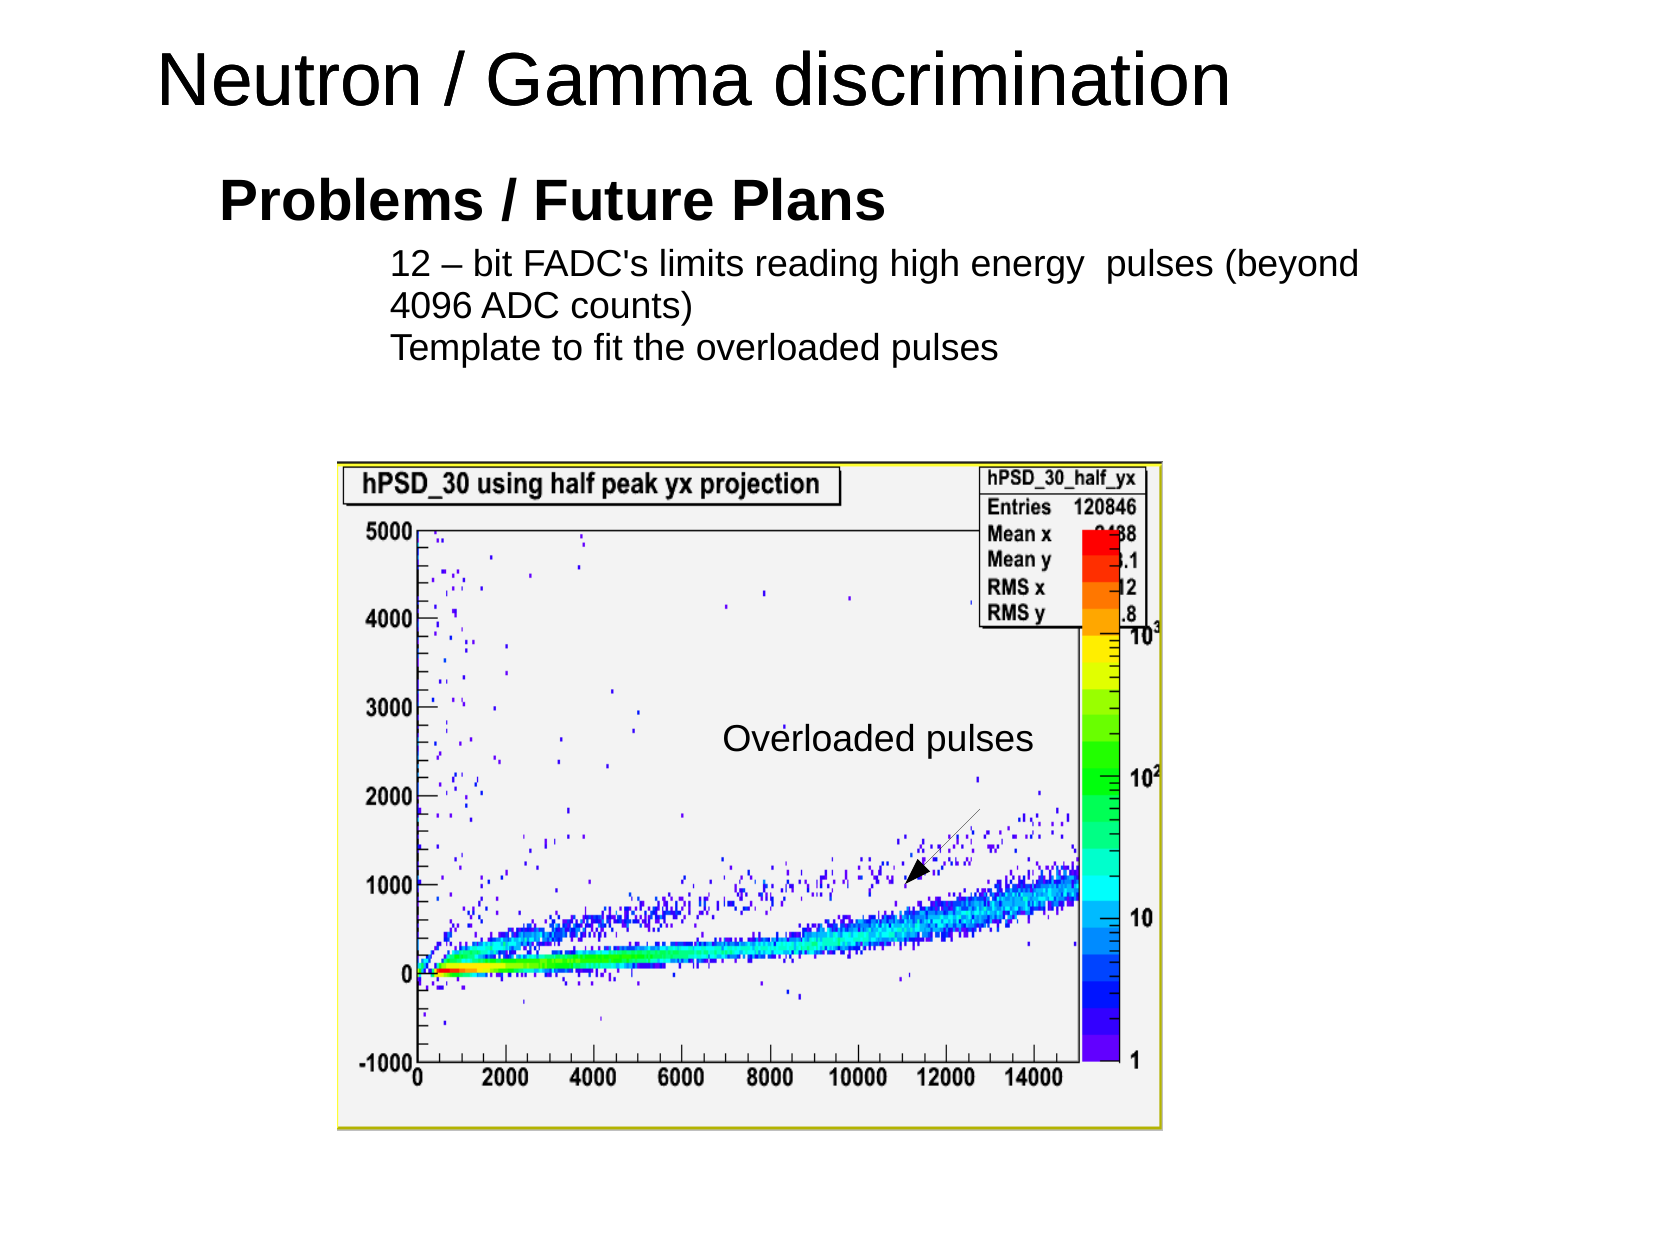

Neutron / Gamma discrimination
Neutron / Gamma discrimination
Problems / Future Plans
12 – bit FADC's limits reading high energy pulses (beyond 4096 ADC counts)
Template to fit the overloaded pulses
Overloaded pulses